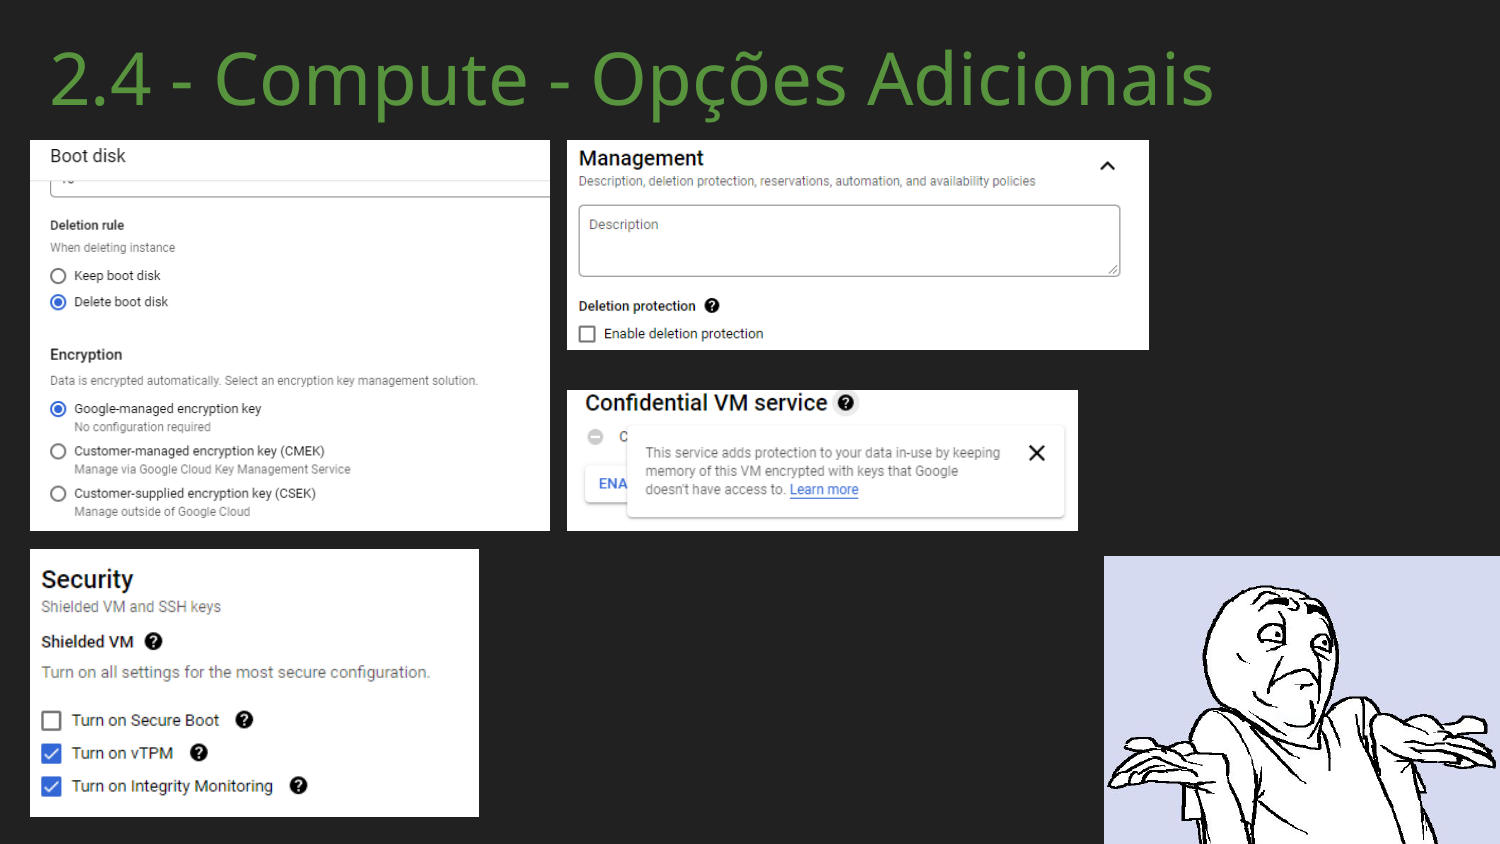

# 2.4 - Compute - Opções Adicionais